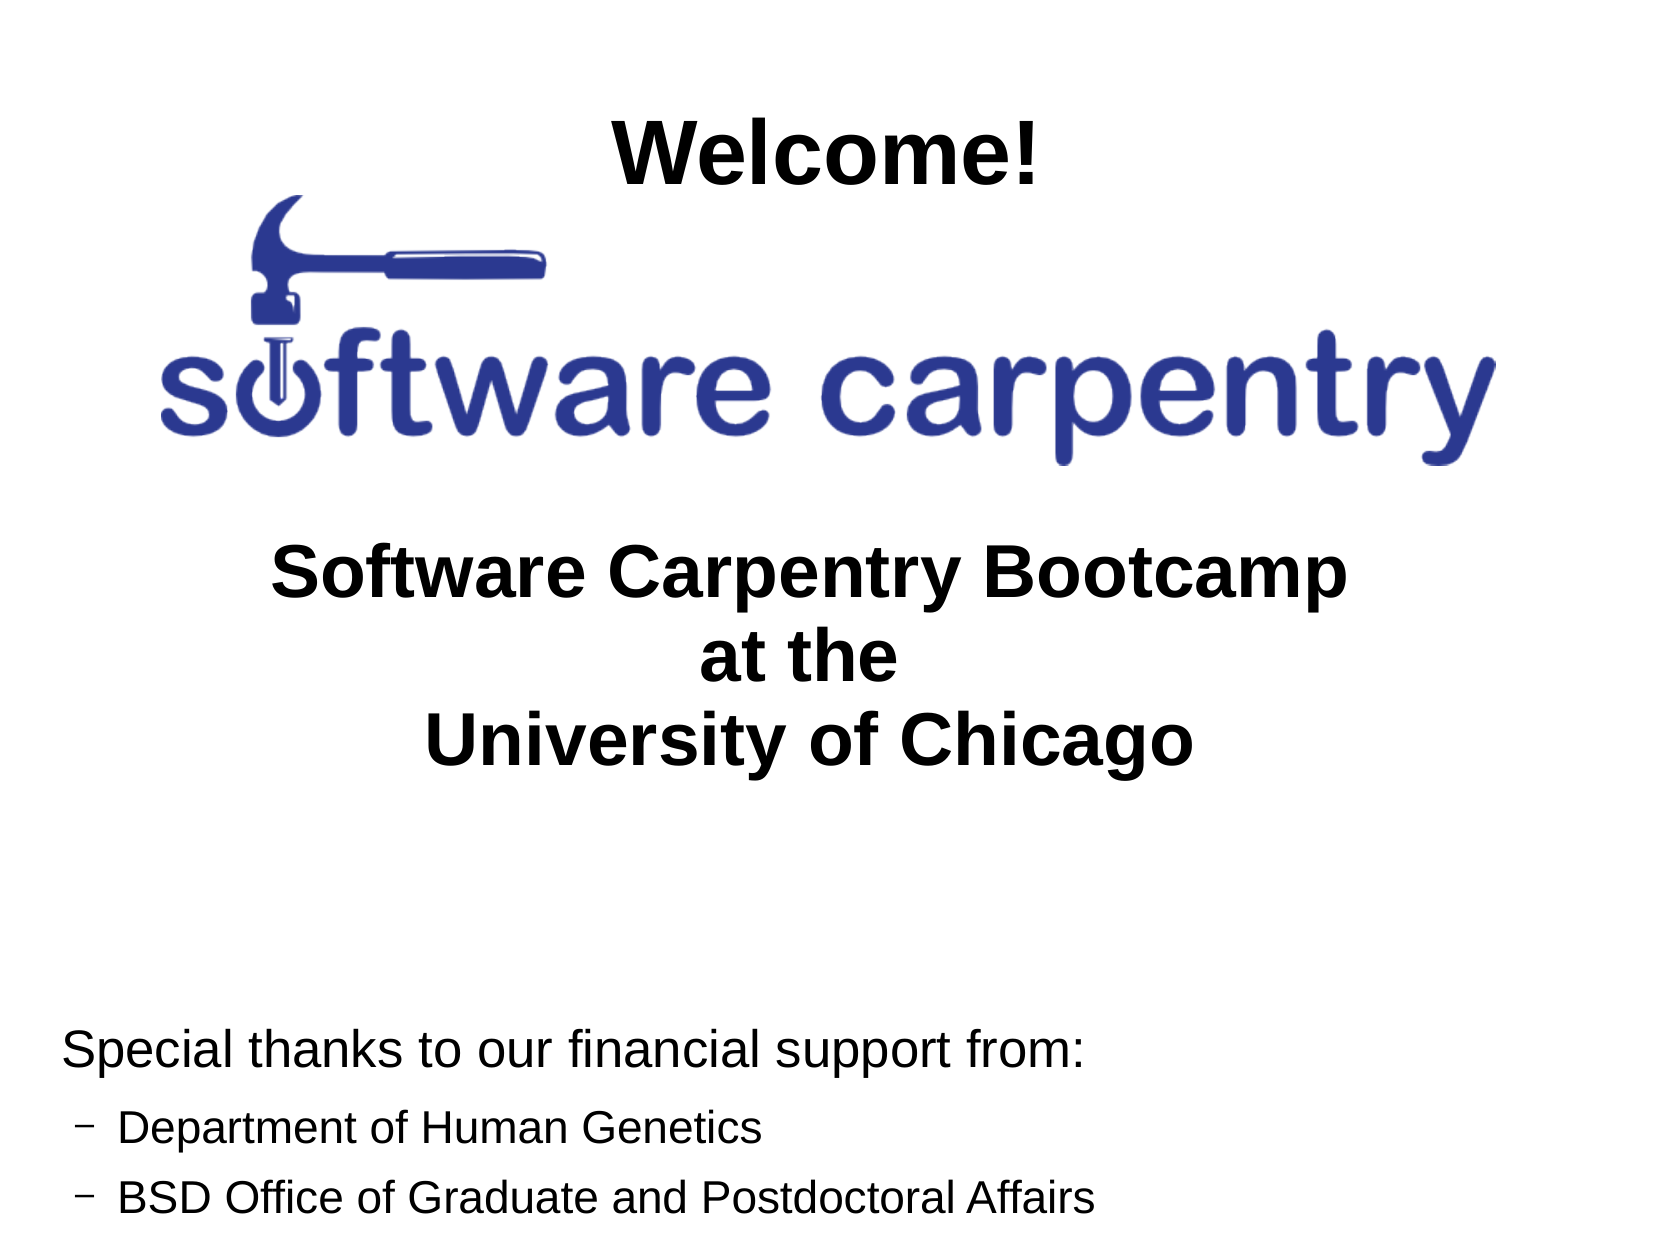

# Welcome!
Software Carpentry Bootcamp
at the
University of Chicago
Special thanks to our financial support from:
Department of Human Genetics
BSD Office of Graduate and Postdoctoral Affairs